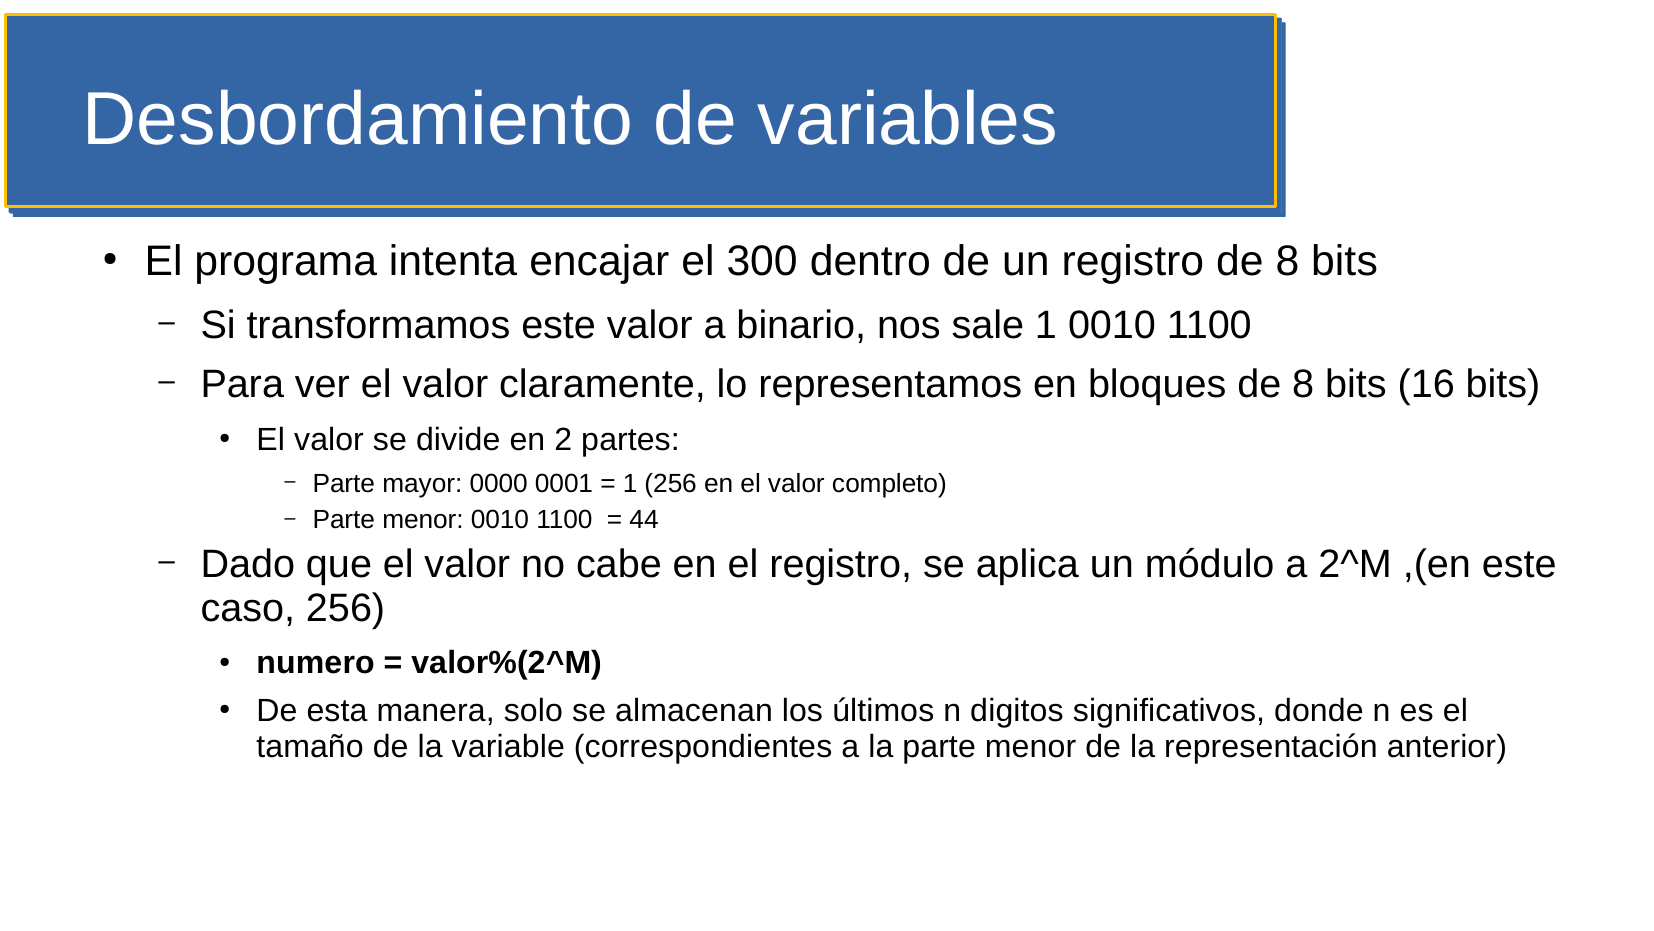

# Desbordamiento de variables
El programa intenta encajar el 300 dentro de un registro de 8 bits
Si transformamos este valor a binario, nos sale 1 0010 1100
Para ver el valor claramente, lo representamos en bloques de 8 bits (16 bits)
El valor se divide en 2 partes:
Parte mayor: 0000 0001 = 1 (256 en el valor completo)
Parte menor: 0010 1100 = 44
Dado que el valor no cabe en el registro, se aplica un módulo a 2^M ,(en este caso, 256)
numero = valor%(2^M)
De esta manera, solo se almacenan los últimos n digitos significativos, donde n es el tamaño de la variable (correspondientes a la parte menor de la representación anterior)